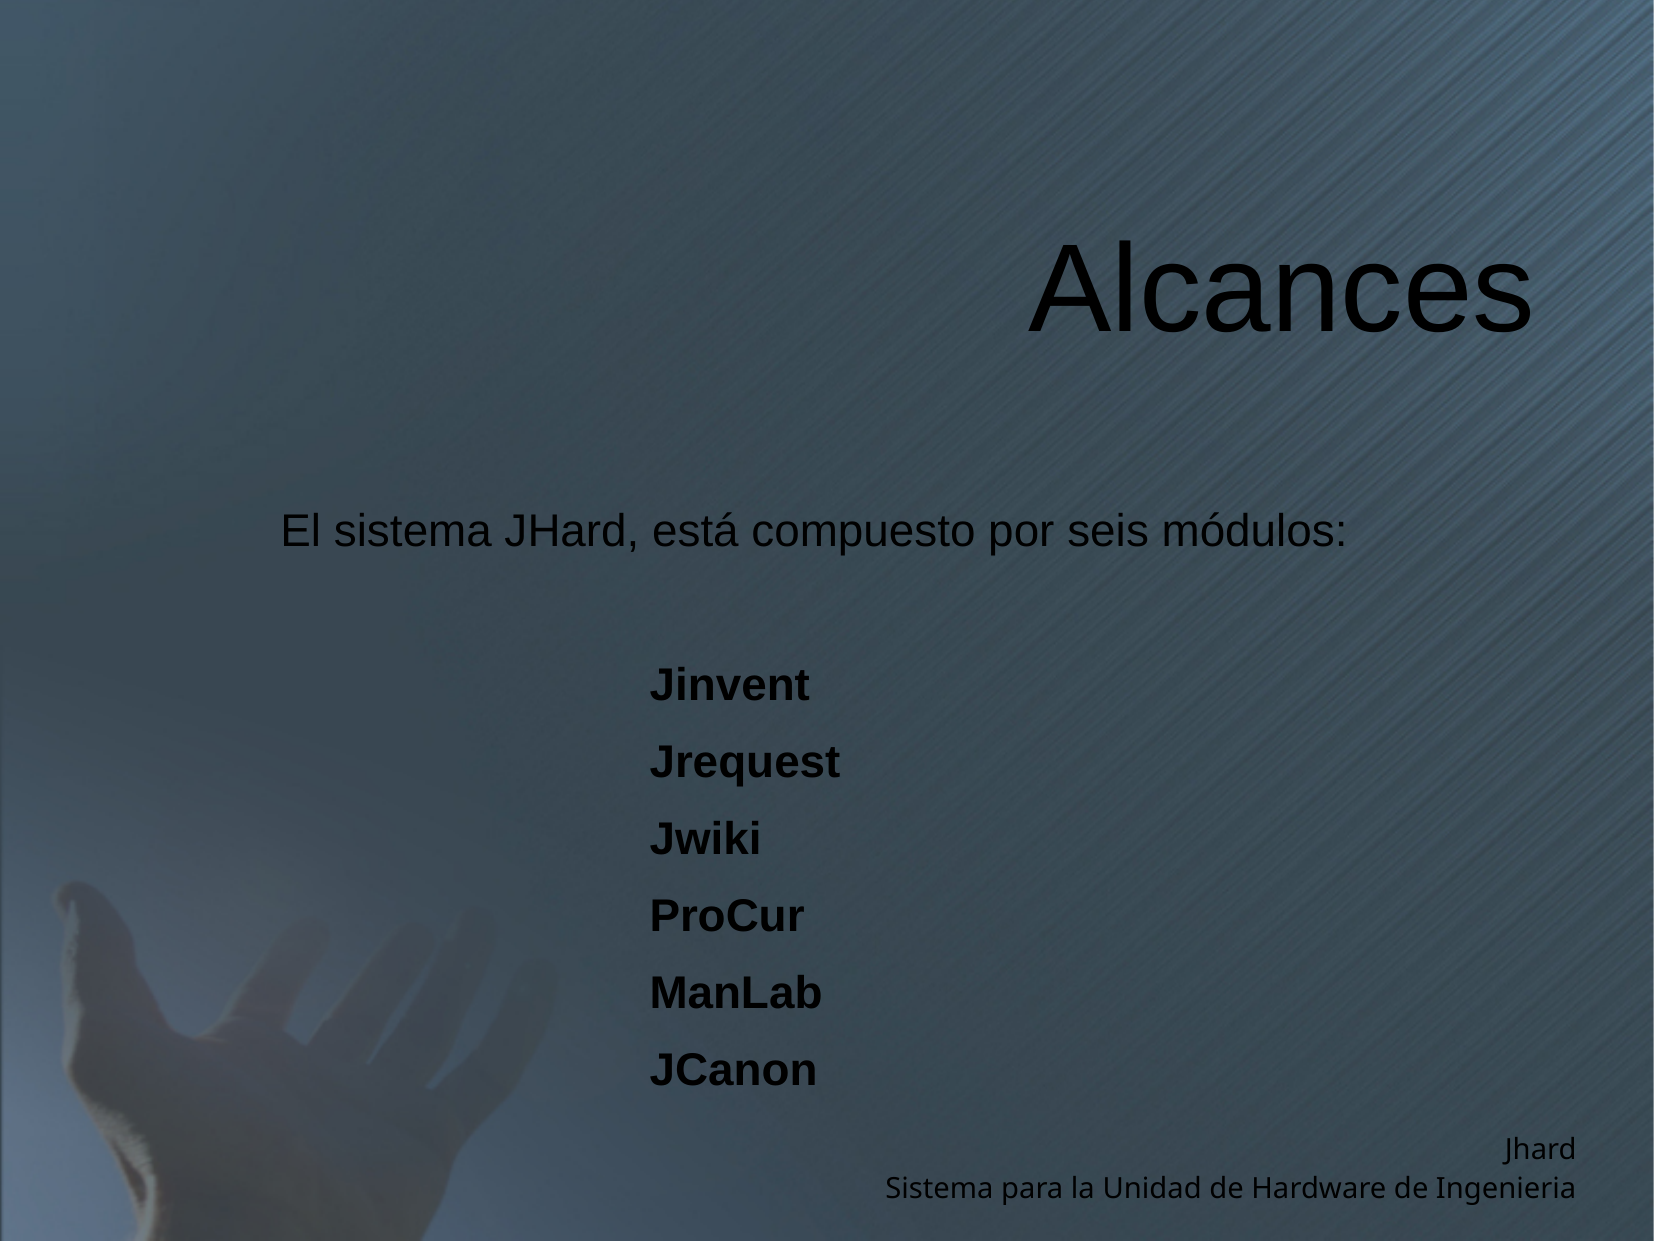

# Alcances
El sistema JHard, está compuesto por seis módulos:
					Jinvent
					Jrequest
					Jwiki
					ProCur
					ManLab
					JCanon